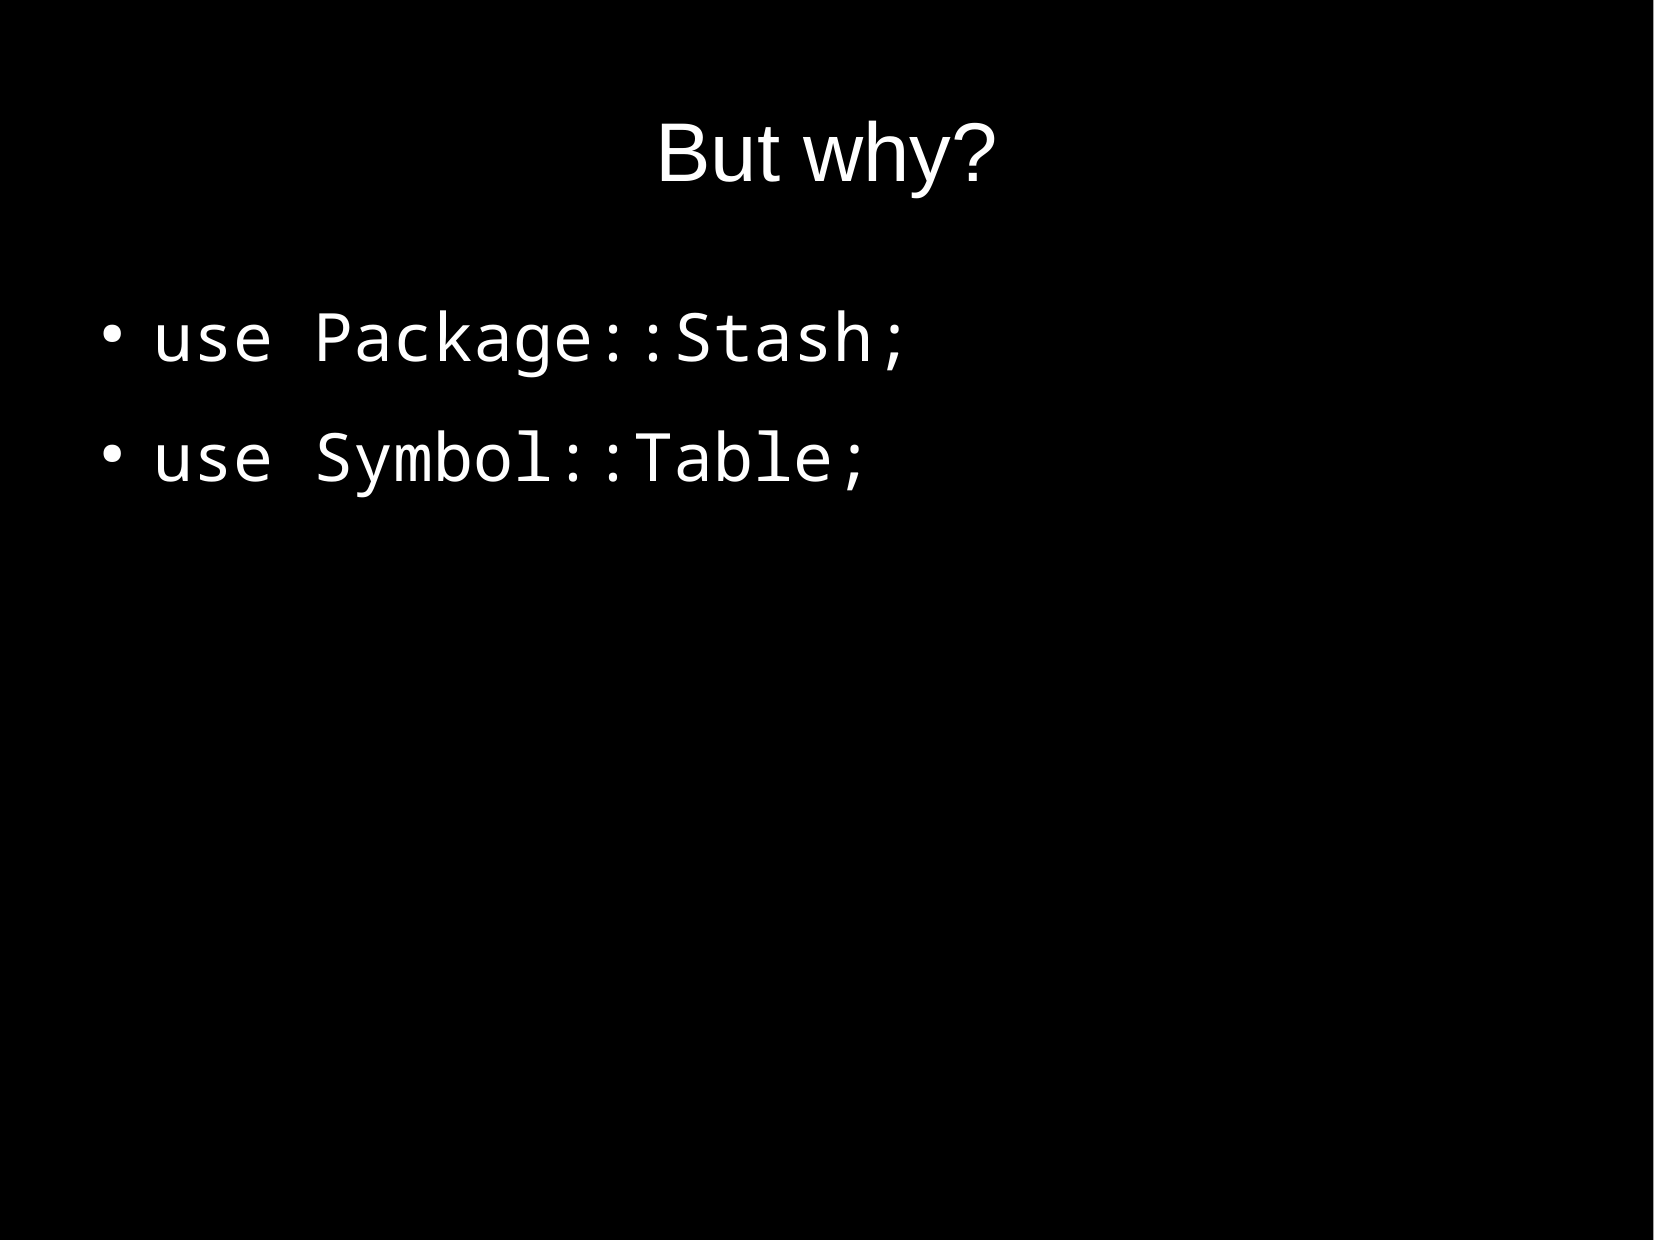

# But why?
use Package::Stash;
use Symbol::Table;